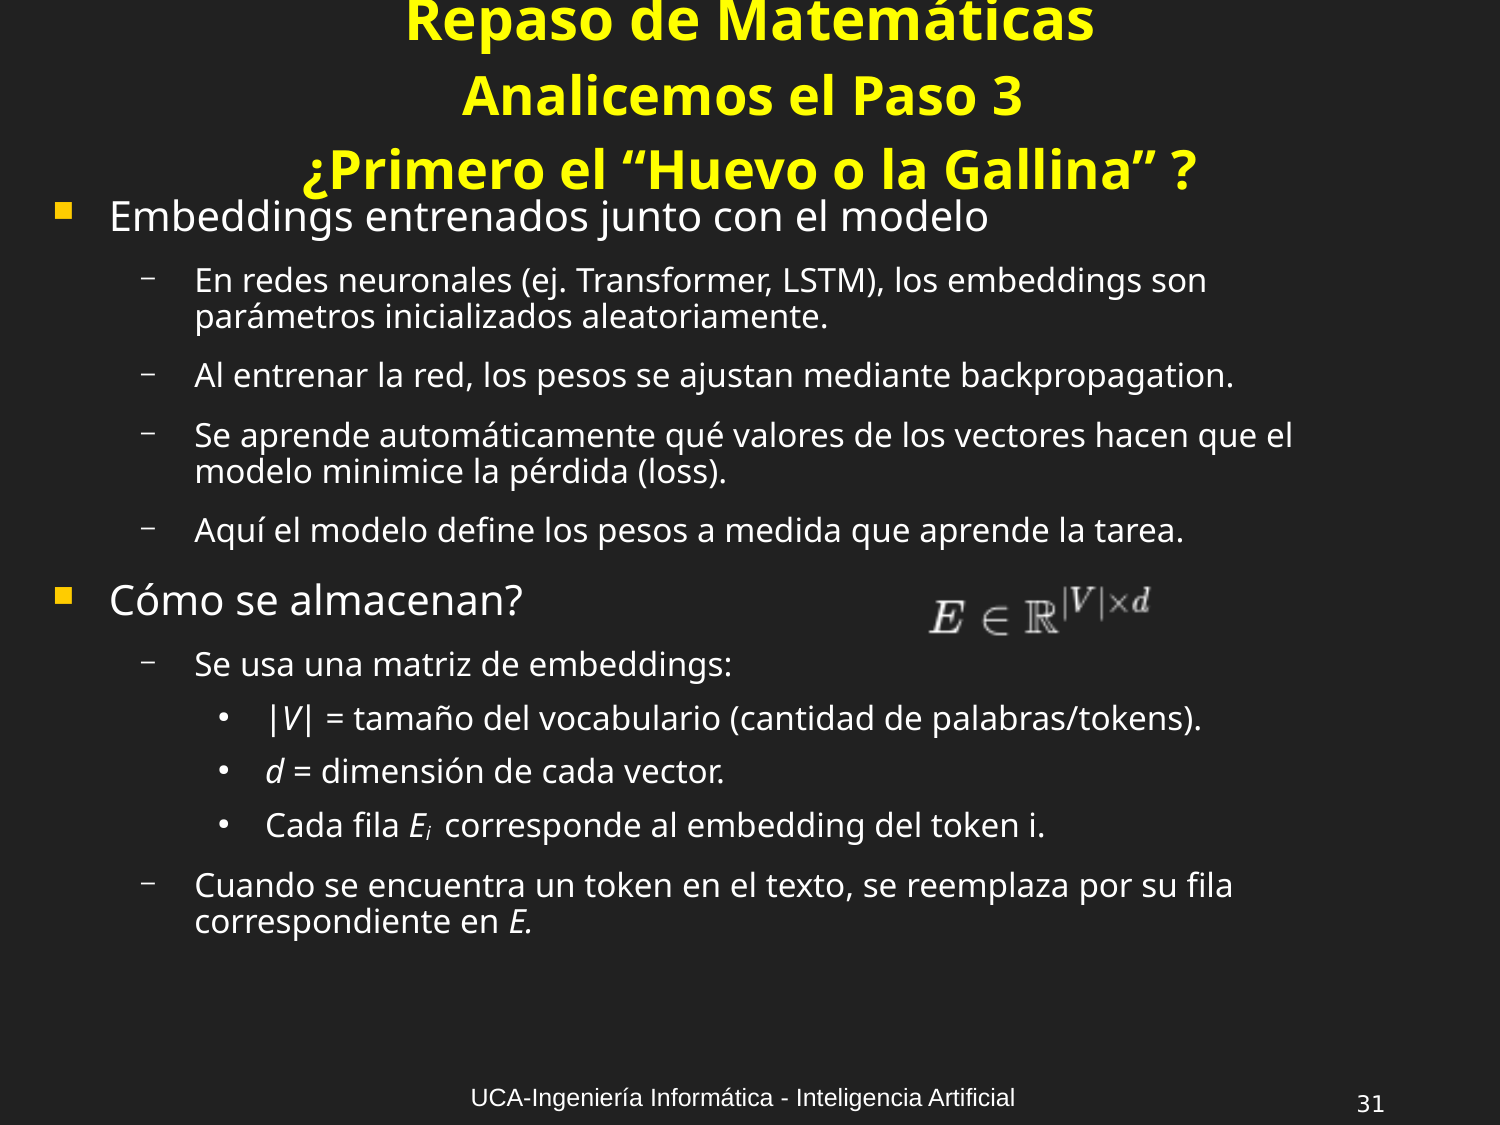

# Repaso de Matemáticas Analicemos el Paso 3 ¿Primero el “Huevo o la Gallina” ?
Embeddings entrenados junto con el modelo
En redes neuronales (ej. Transformer, LSTM), los embeddings son parámetros inicializados aleatoriamente.
Al entrenar la red, los pesos se ajustan mediante backpropagation.
Se aprende automáticamente qué valores de los vectores hacen que el modelo minimice la pérdida (loss).
Aquí el modelo define los pesos a medida que aprende la tarea.
Cómo se almacenan?
Se usa una matriz de embeddings:
∣V∣ = tamaño del vocabulario (cantidad de palabras/tokens).
d = dimensión de cada vector.
Cada fila Ei corresponde al embedding del token i.
Cuando se encuentra un token en el texto, se reemplaza por su fila correspondiente en E.